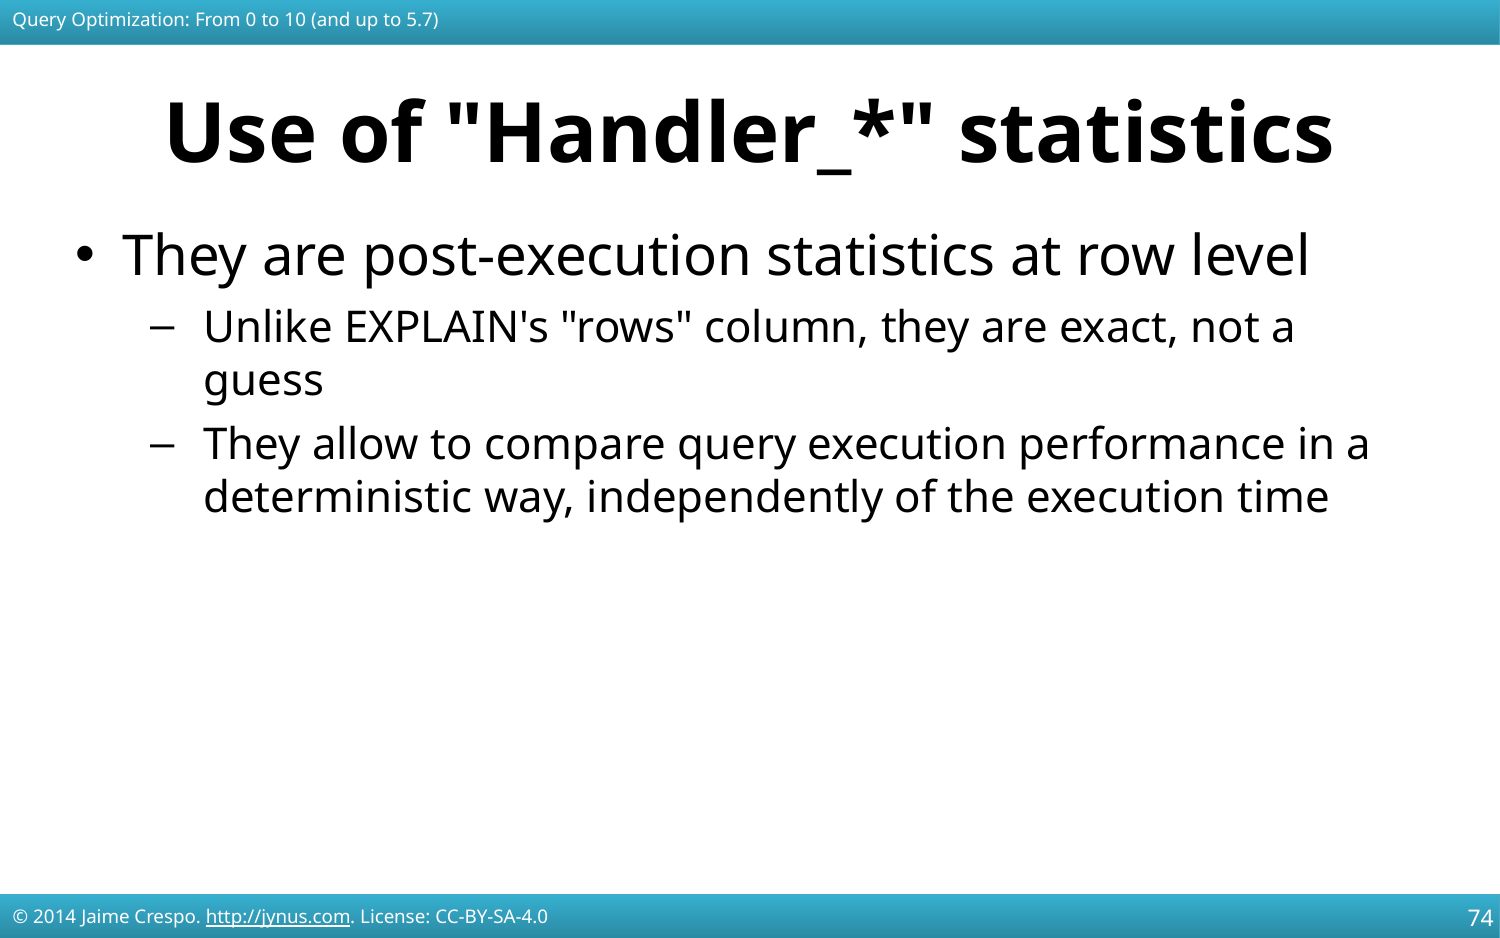

# Use of "Handler_*" statistics
They are post-execution statistics at row level
Unlike EXPLAIN's "rows" column, they are exact, not a guess
They allow to compare query execution performance in a deterministic way, independently of the execution time